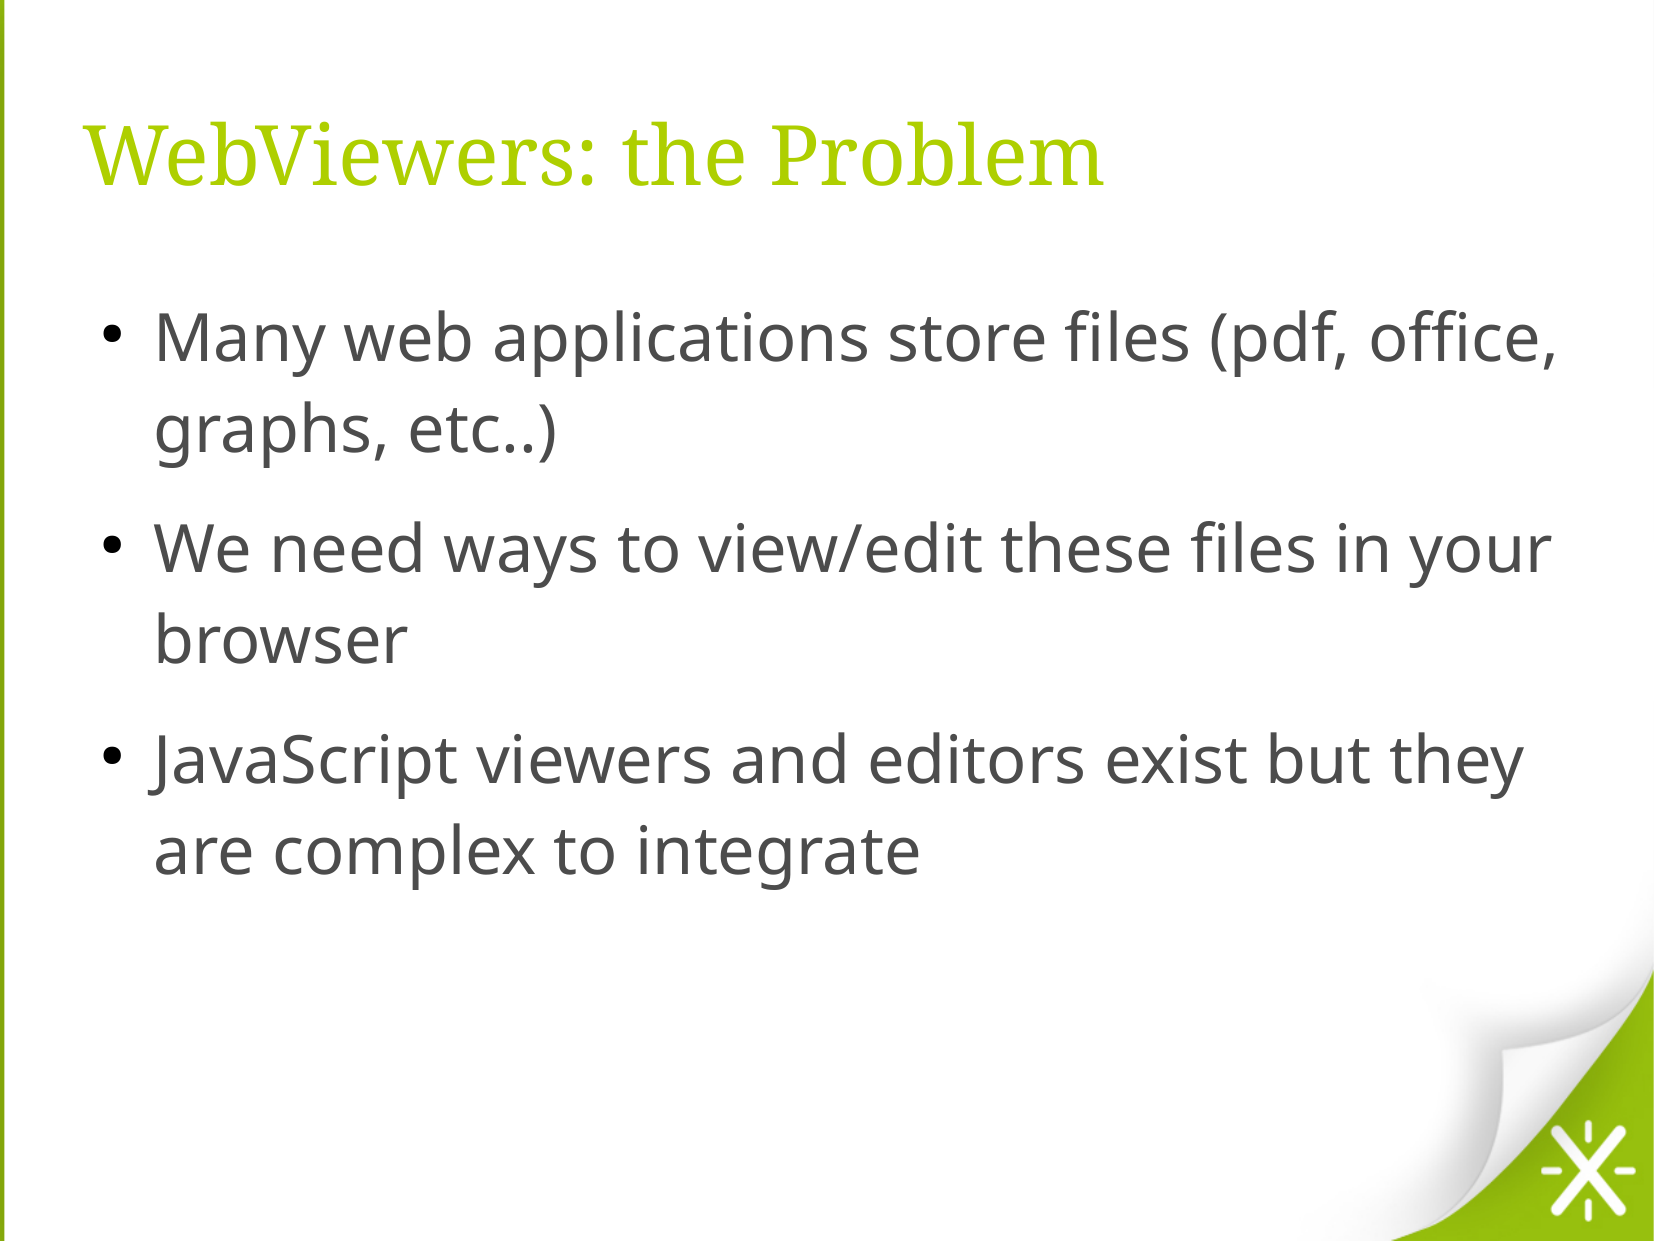

# WebViewers: the Problem
Many web applications store files (pdf, office, graphs, etc..)
We need ways to view/edit these files in your browser
JavaScript viewers and editors exist but they are complex to integrate